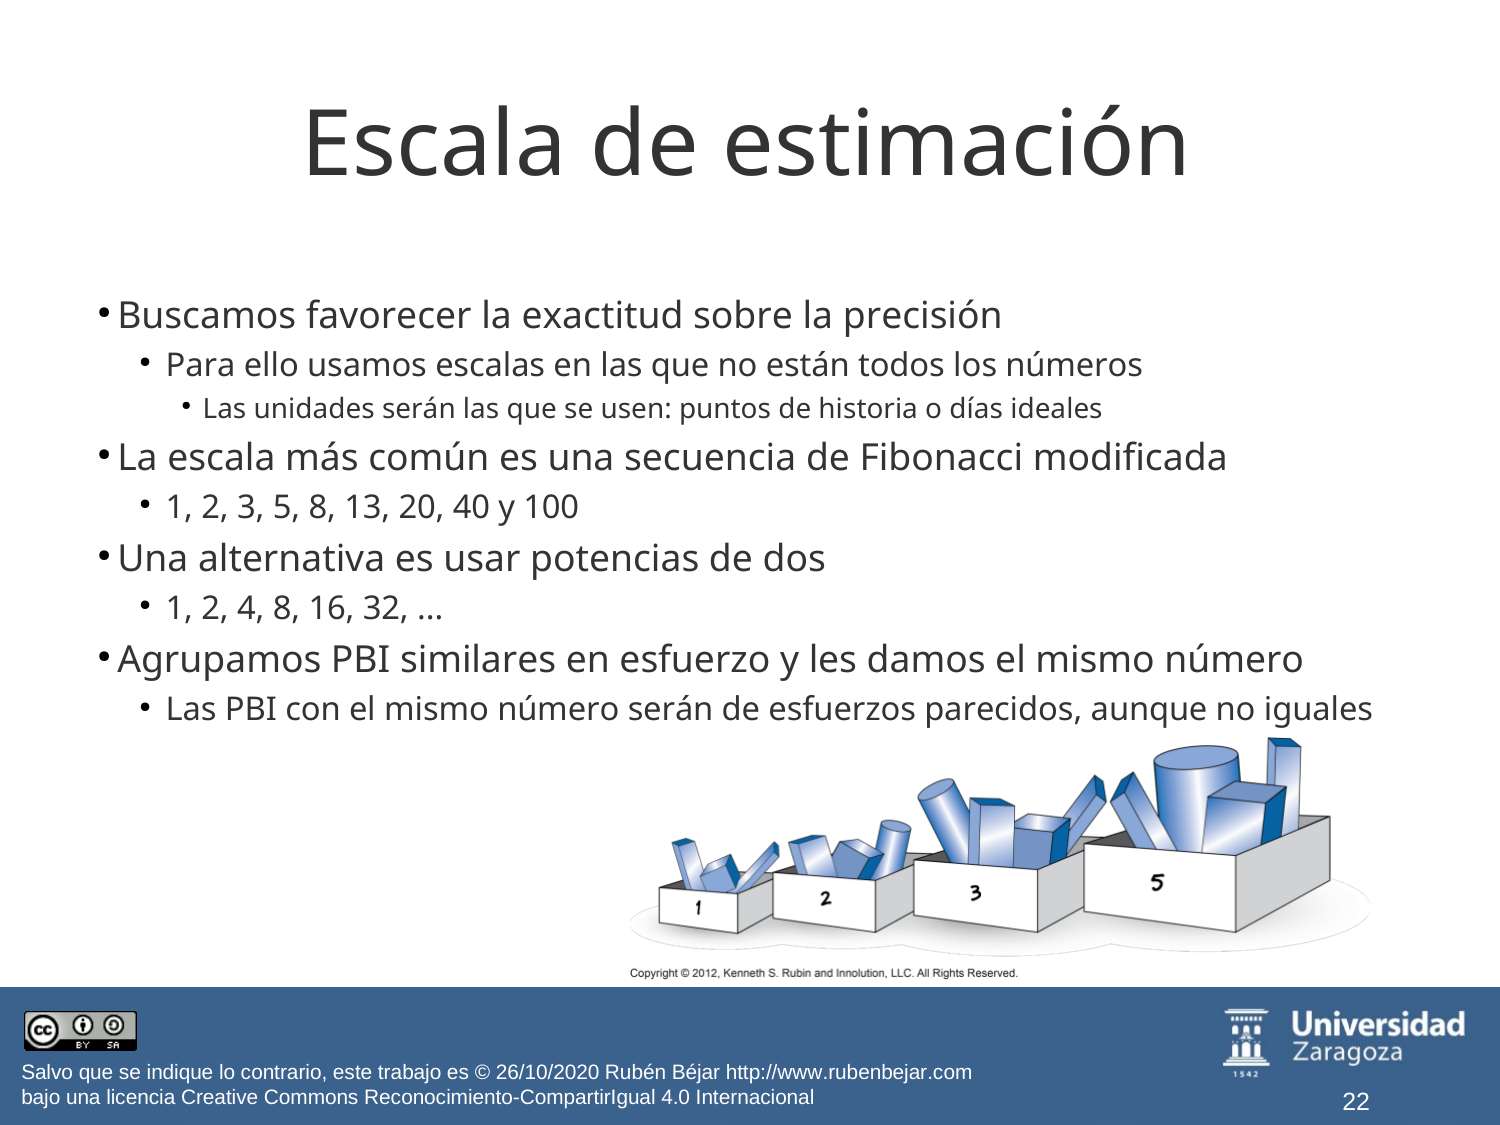

# Escala de estimación
Buscamos favorecer la exactitud sobre la precisión
Para ello usamos escalas en las que no están todos los números
Las unidades serán las que se usen: puntos de historia o días ideales
La escala más común es una secuencia de Fibonacci modificada
1, 2, 3, 5, 8, 13, 20, 40 y 100
Una alternativa es usar potencias de dos
1, 2, 4, 8, 16, 32, ...
Agrupamos PBI similares en esfuerzo y les damos el mismo número
Las PBI con el mismo número serán de esfuerzos parecidos, aunque no iguales